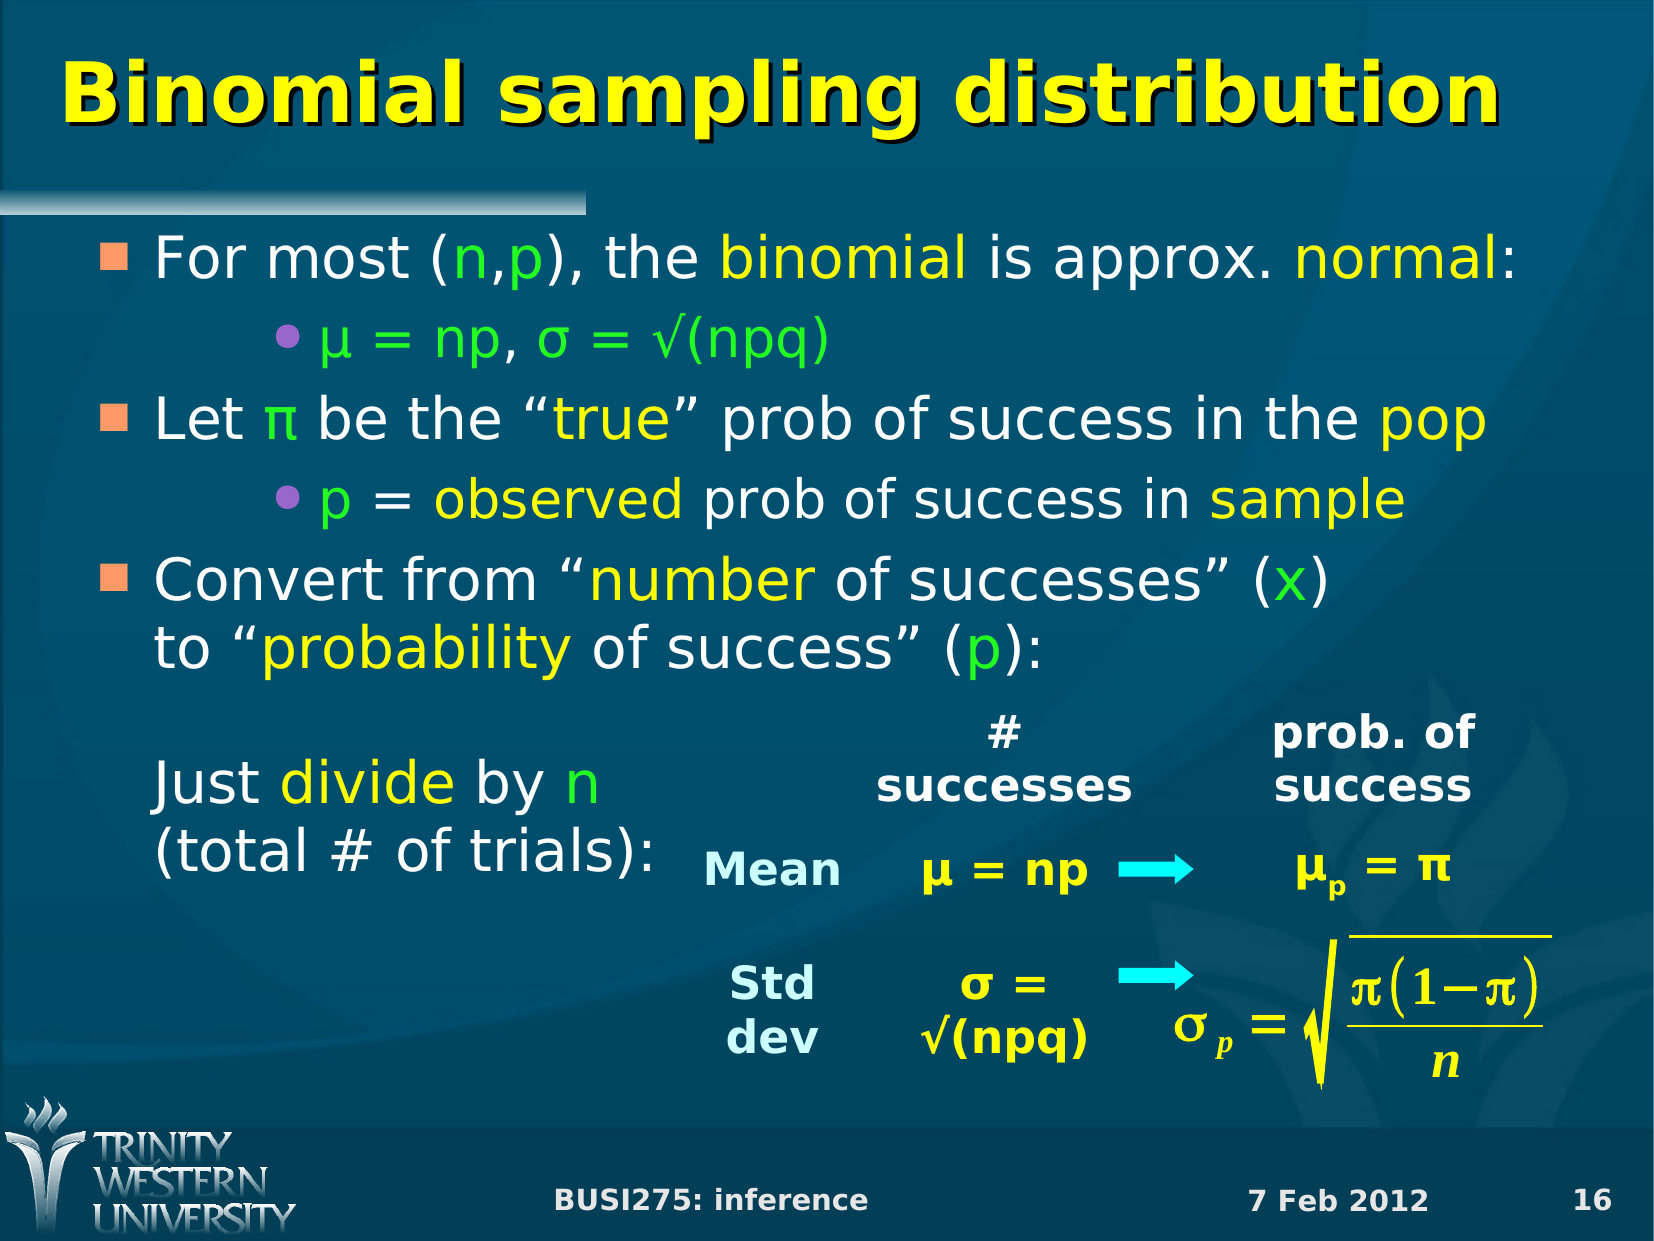

# Binomial sampling distribution
For most (n,p), the binomial is approx. normal:
μ = np, σ = √(npq)
Let π be the “true” prob of success in the pop
p = observed prob of success in sample
Convert from “number of successes” (x)
to “probability of success” (p):
Just divide by n
(total # of trials):
| | # successes | prob. of success |
| --- | --- | --- |
| Mean | μ = np | μp = π |
| Std dev | σ = √(npq) | |
BUSI275: inference
7 Feb 2012
16